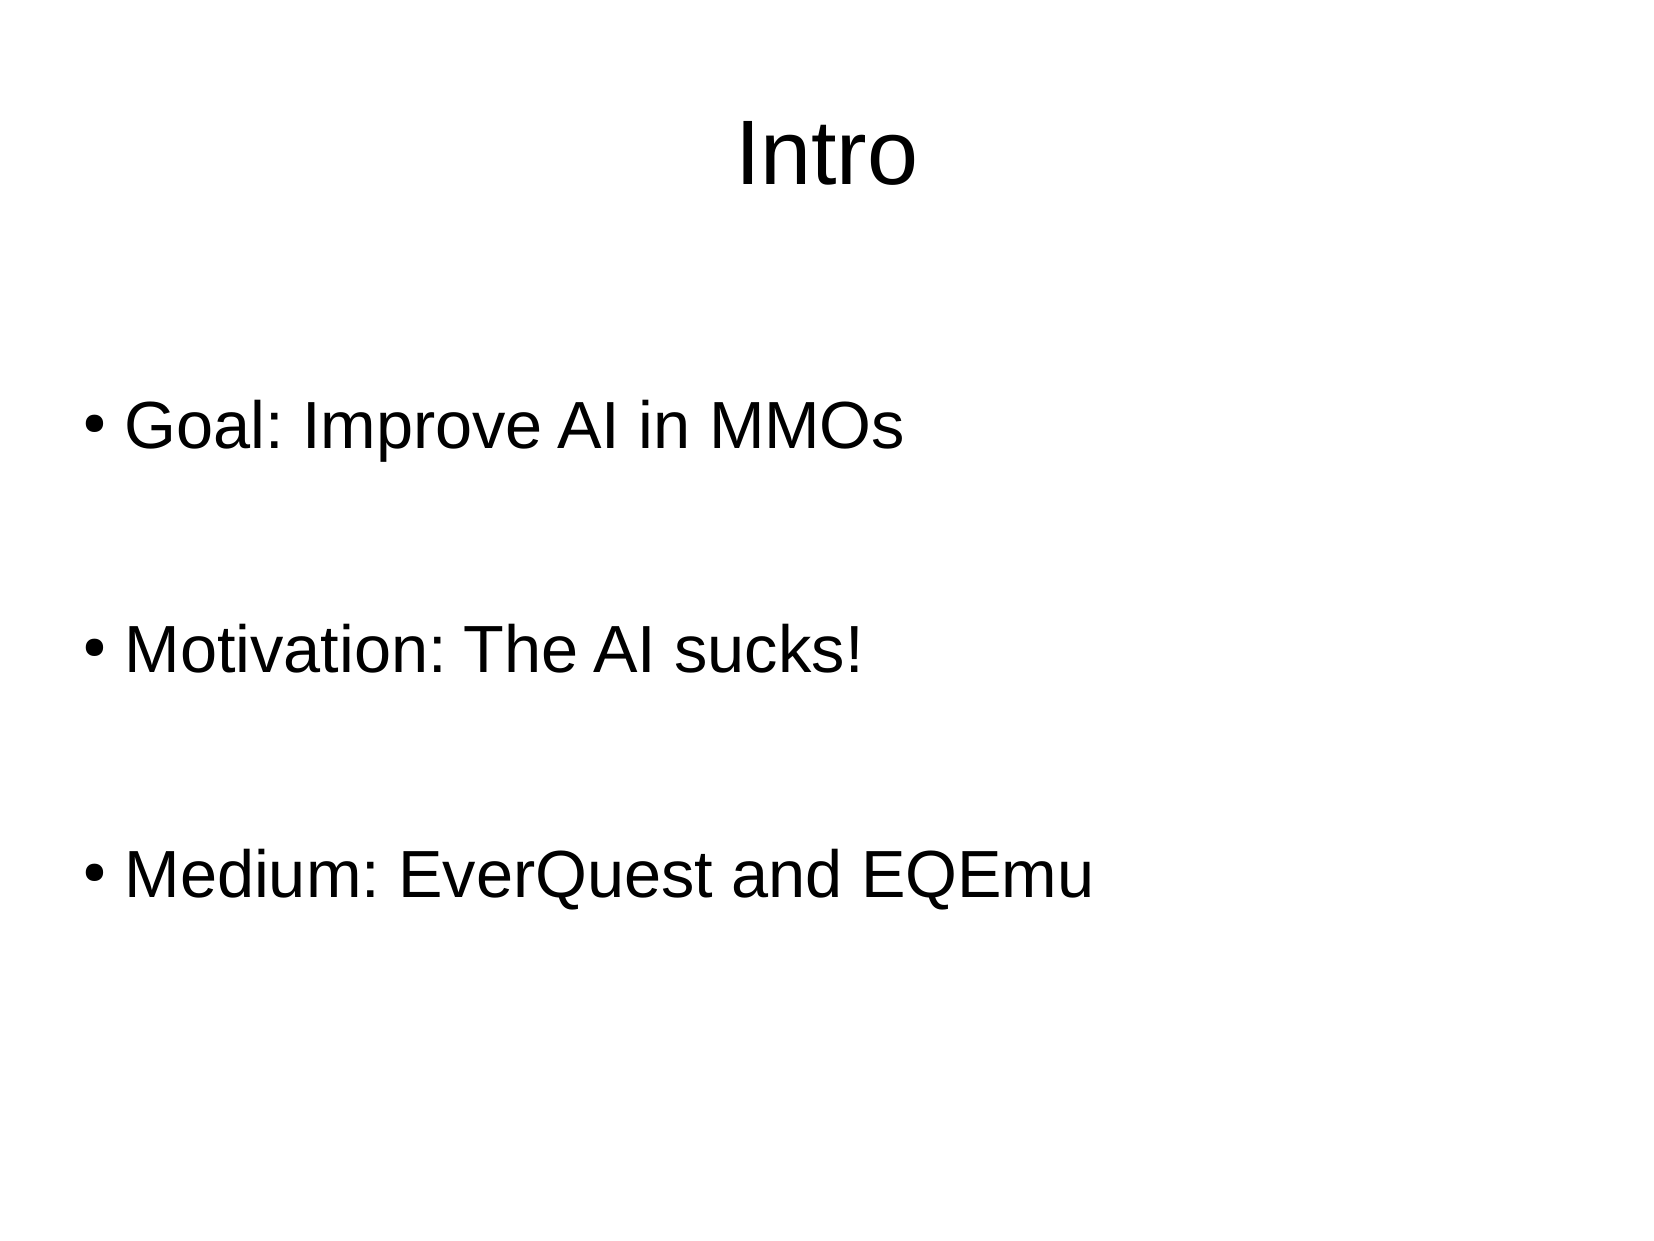

# Intro
 Goal: Improve AI in MMOs
 Motivation: The AI sucks!
 Medium: EverQuest and EQEmu